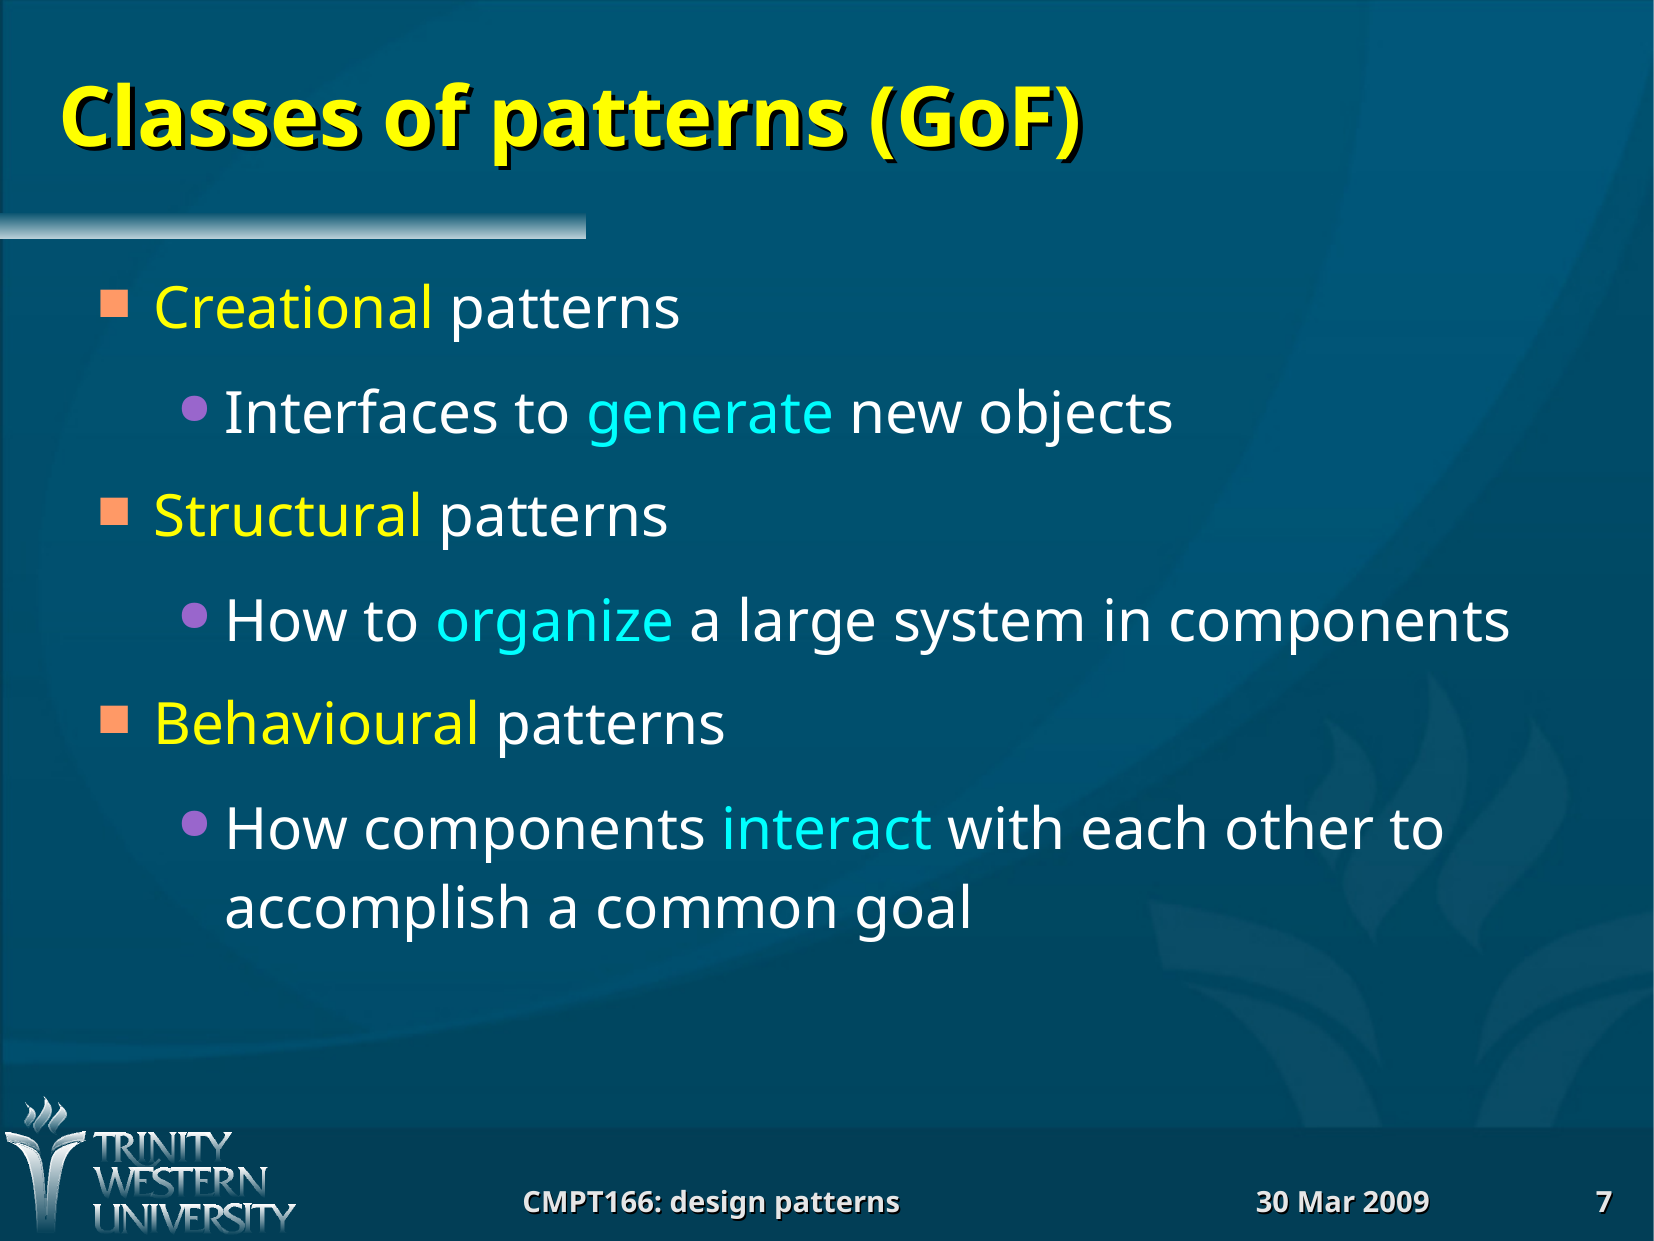

# Classes of patterns (GoF)
Creational patterns
Interfaces to generate new objects
Structural patterns
How to organize a large system in components
Behavioural patterns
How components interact with each other to accomplish a common goal
CMPT166: design patterns
30 Mar 2009
7